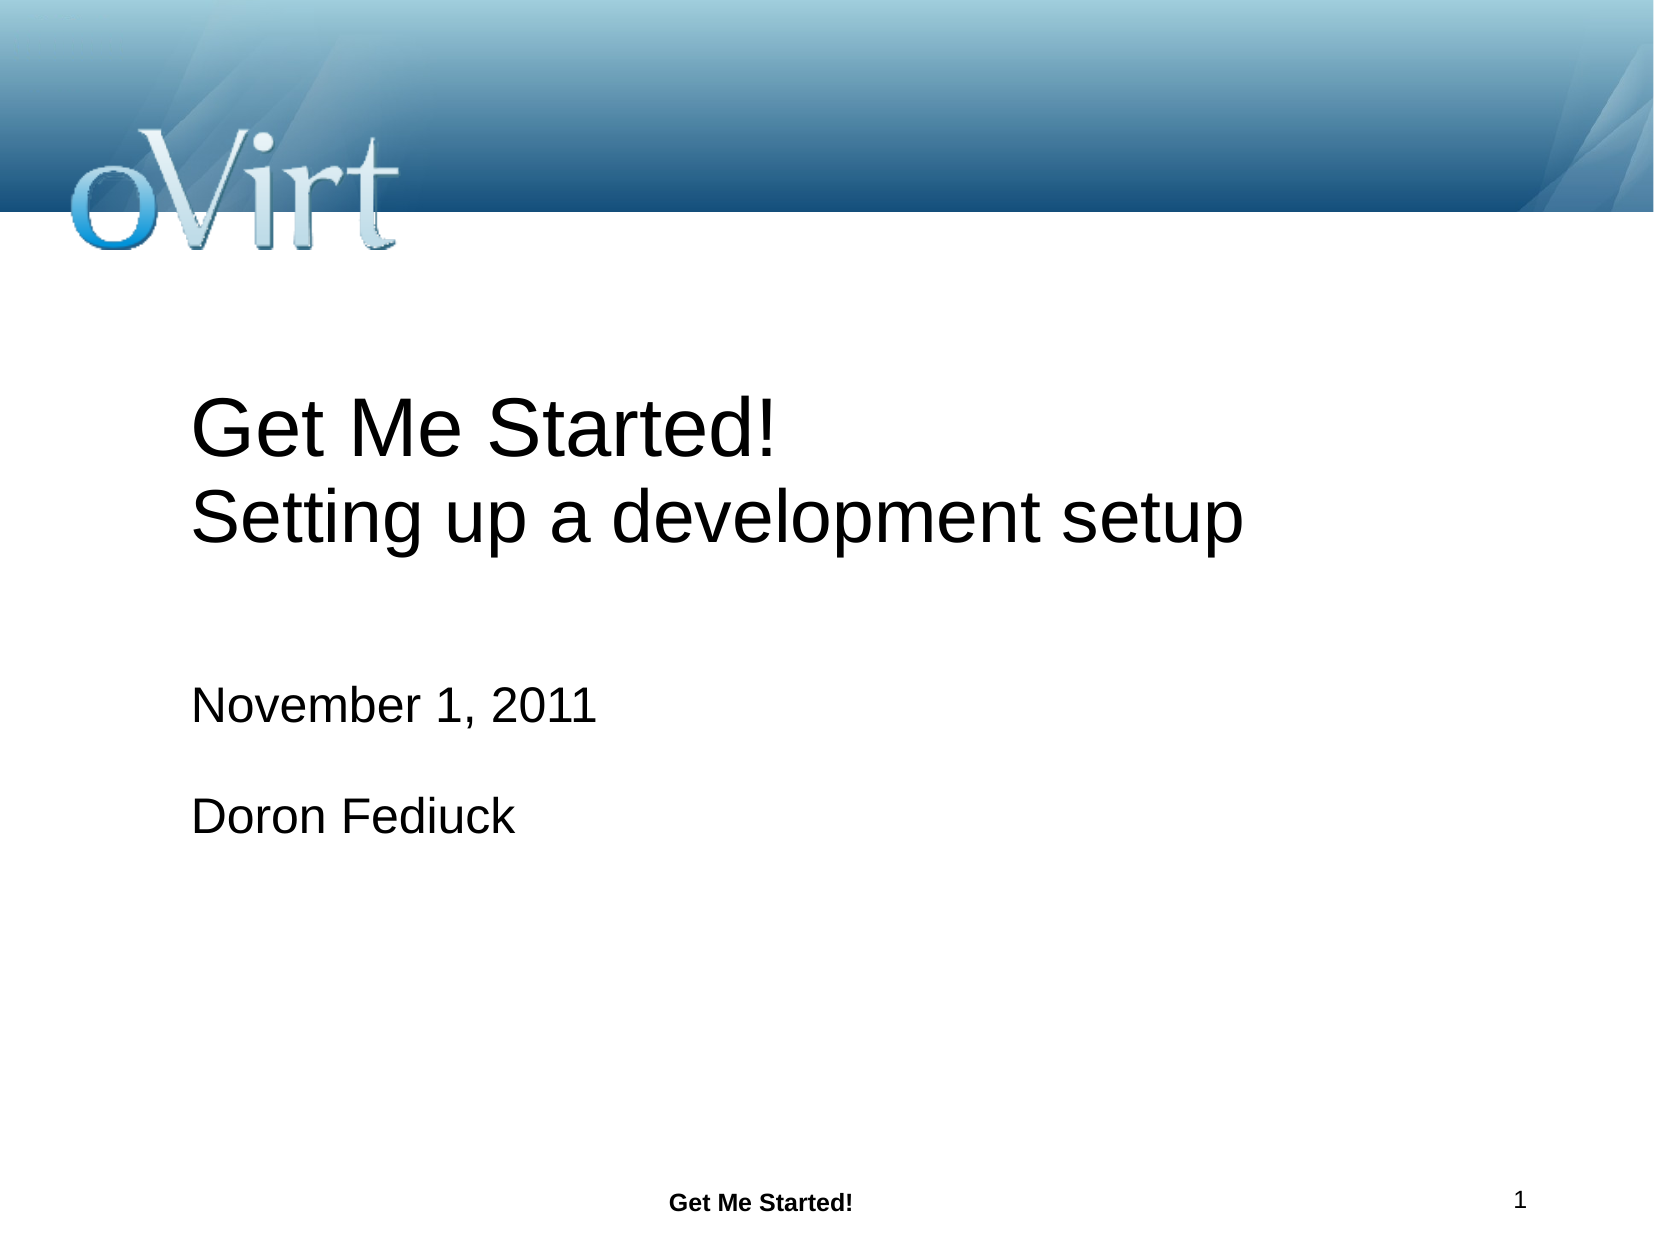

Get Me Started!
Setting up a development setup
November 1, 2011
Doron Fediuck